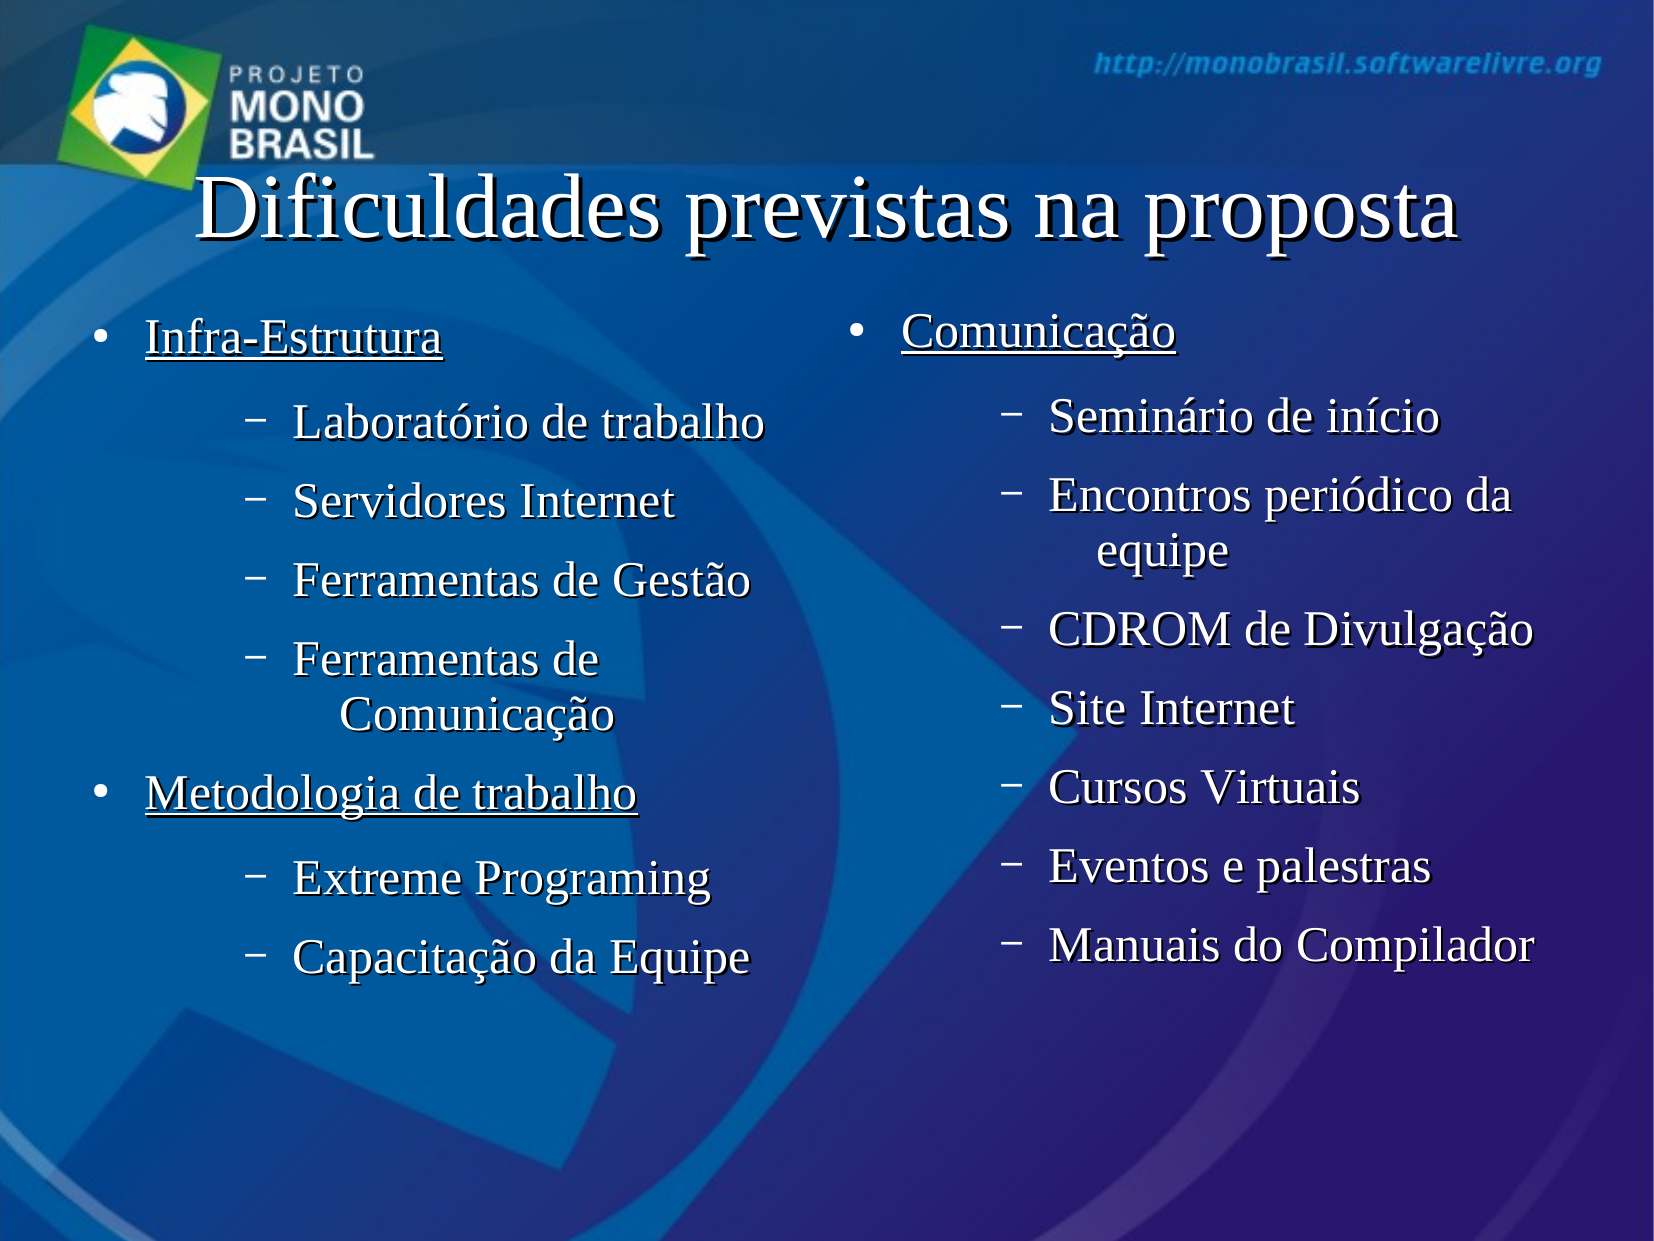

# Dificuldades previstas na proposta
Comunicação
Seminário de início
Encontros periódico da equipe
CDROM de Divulgação
Site Internet
Cursos Virtuais
Eventos e palestras
Manuais do Compilador
Infra-Estrutura
Laboratório de trabalho
Servidores Internet
Ferramentas de Gestão
Ferramentas de Comunicação
Metodologia de trabalho
Extreme Programing
Capacitação da Equipe